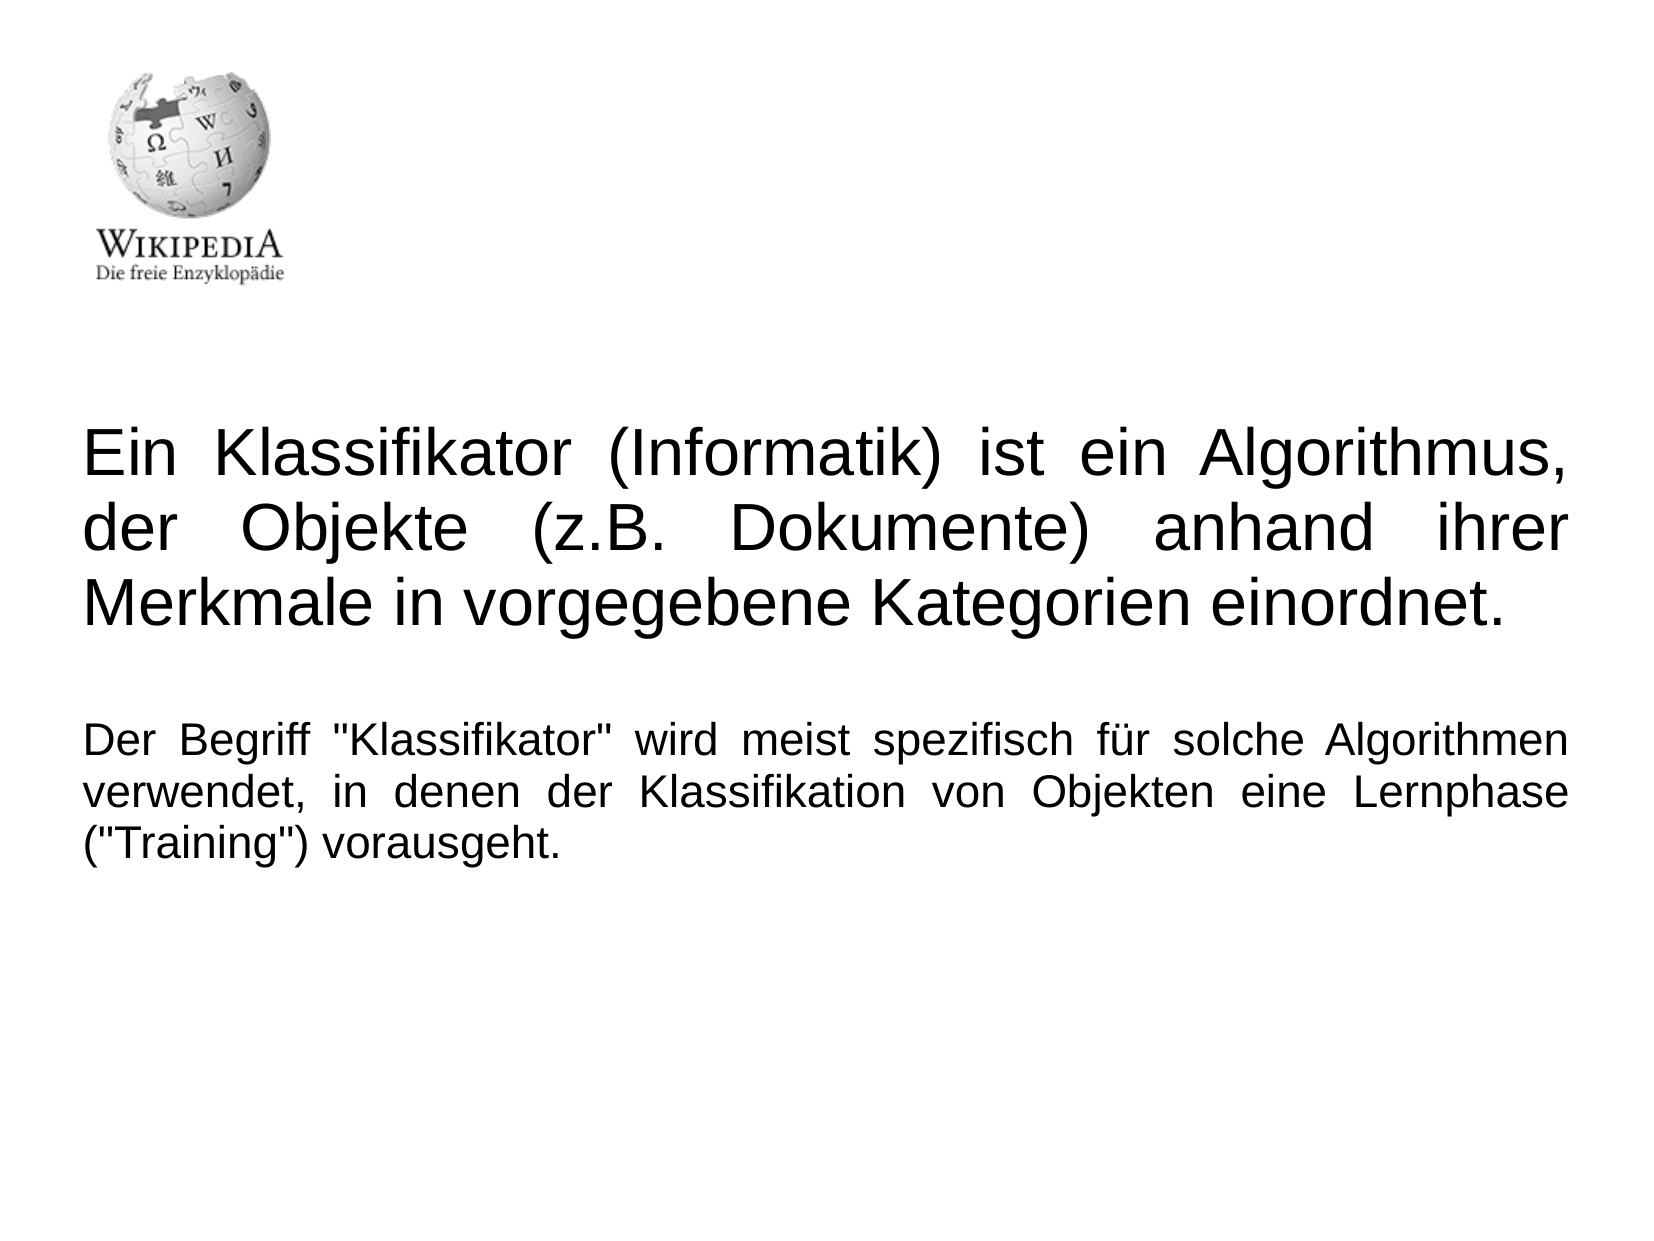

# Ein Klassifikator (Informatik) ist ein Algorithmus, der Objekte (z.B. Dokumente) anhand ihrer Merkmale in vorgegebene Kategorien einordnet.
Der Begriff "Klassifikator" wird meist spezifisch für solche Algorithmen verwendet, in denen der Klassifikation von Objekten eine Lernphase ("Training") vorausgeht.